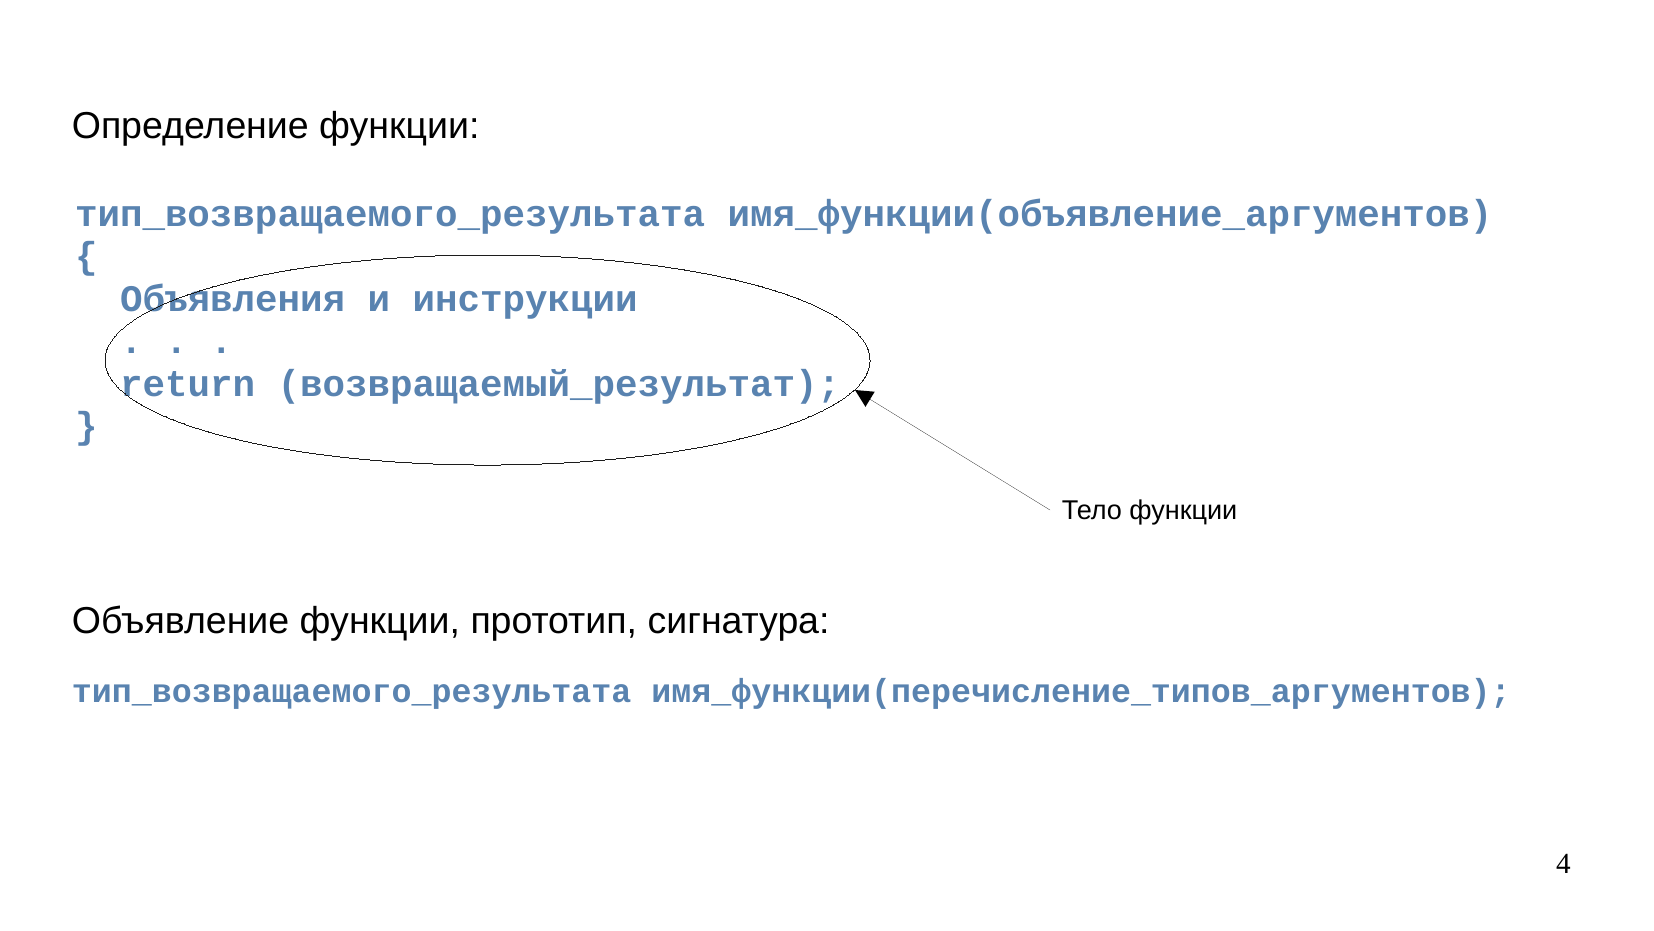

# Определение функции:
тип_возвращаемого_результата имя_функции(объявление_аргументов)
{
 Объявления и инструкции
 . . .
 return (возвращаемый_результат);
}
Тело функции
Объявление функции, прототип, сигнатура:
тип_возвращаемого_результата имя_функции(перечисление_типов_аргументов);
4